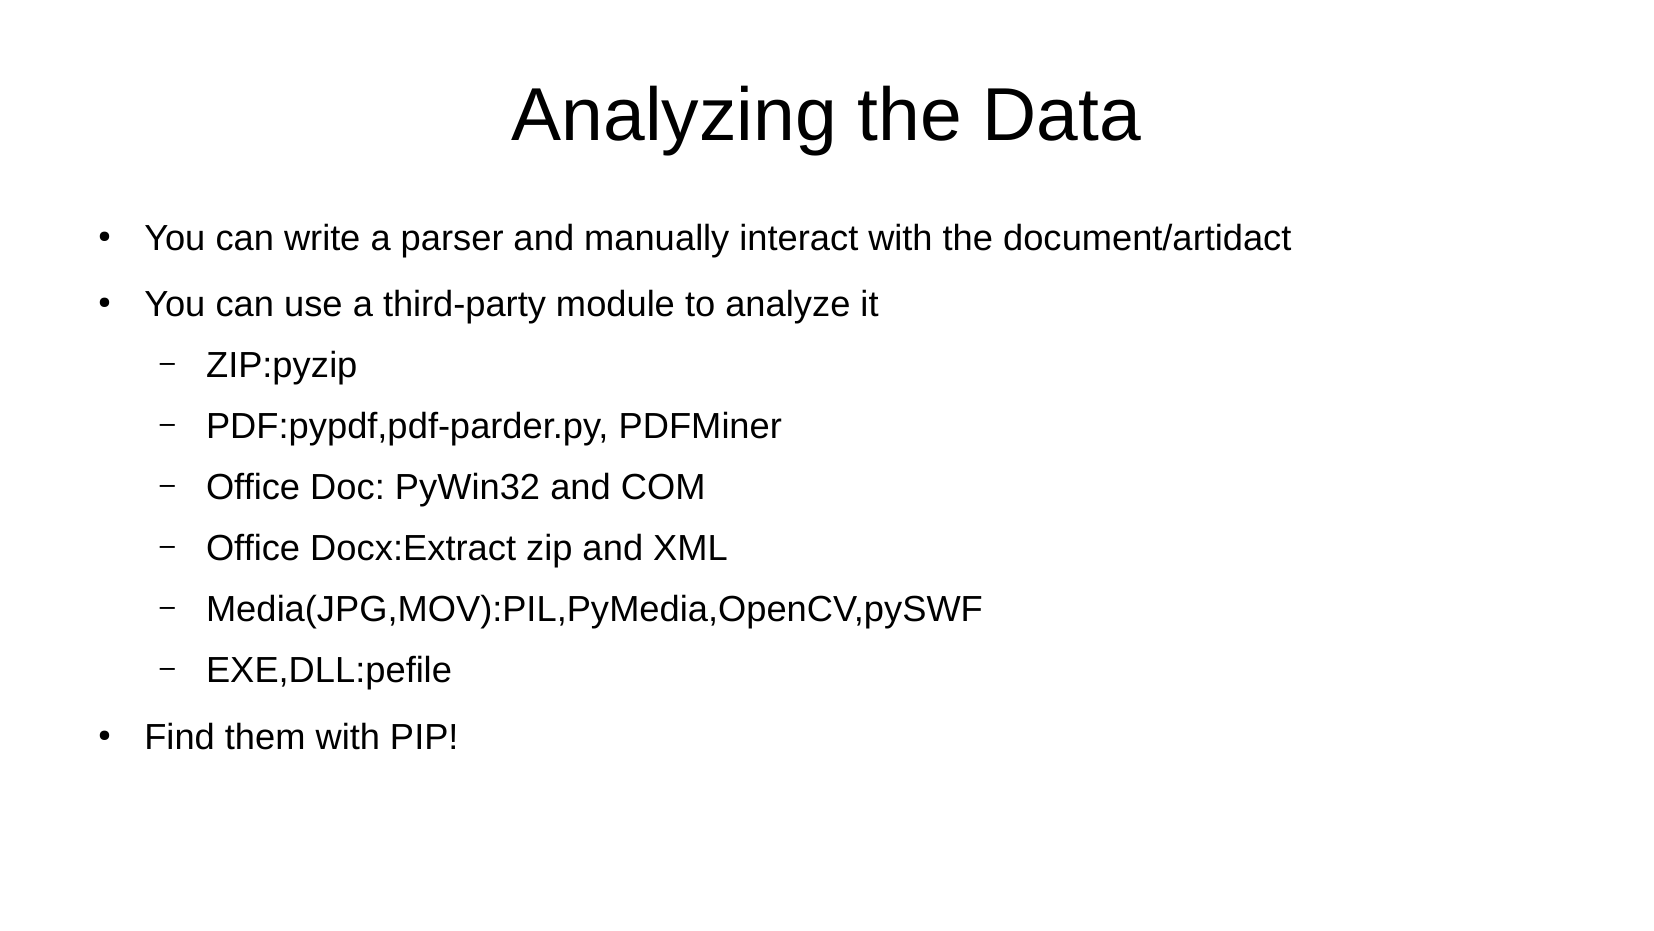

# Analyzing the Data
You can write a parser and manually interact with the document/artidact
You can use a third-party module to analyze it
ZIP:pyzip
PDF:pypdf,pdf-parder.py, PDFMiner
Office Doc: PyWin32 and COM
Office Docx:Extract zip and XML
Media(JPG,MOV):PIL,PyMedia,OpenCV,pySWF
EXE,DLL:pefile
Find them with PIP!